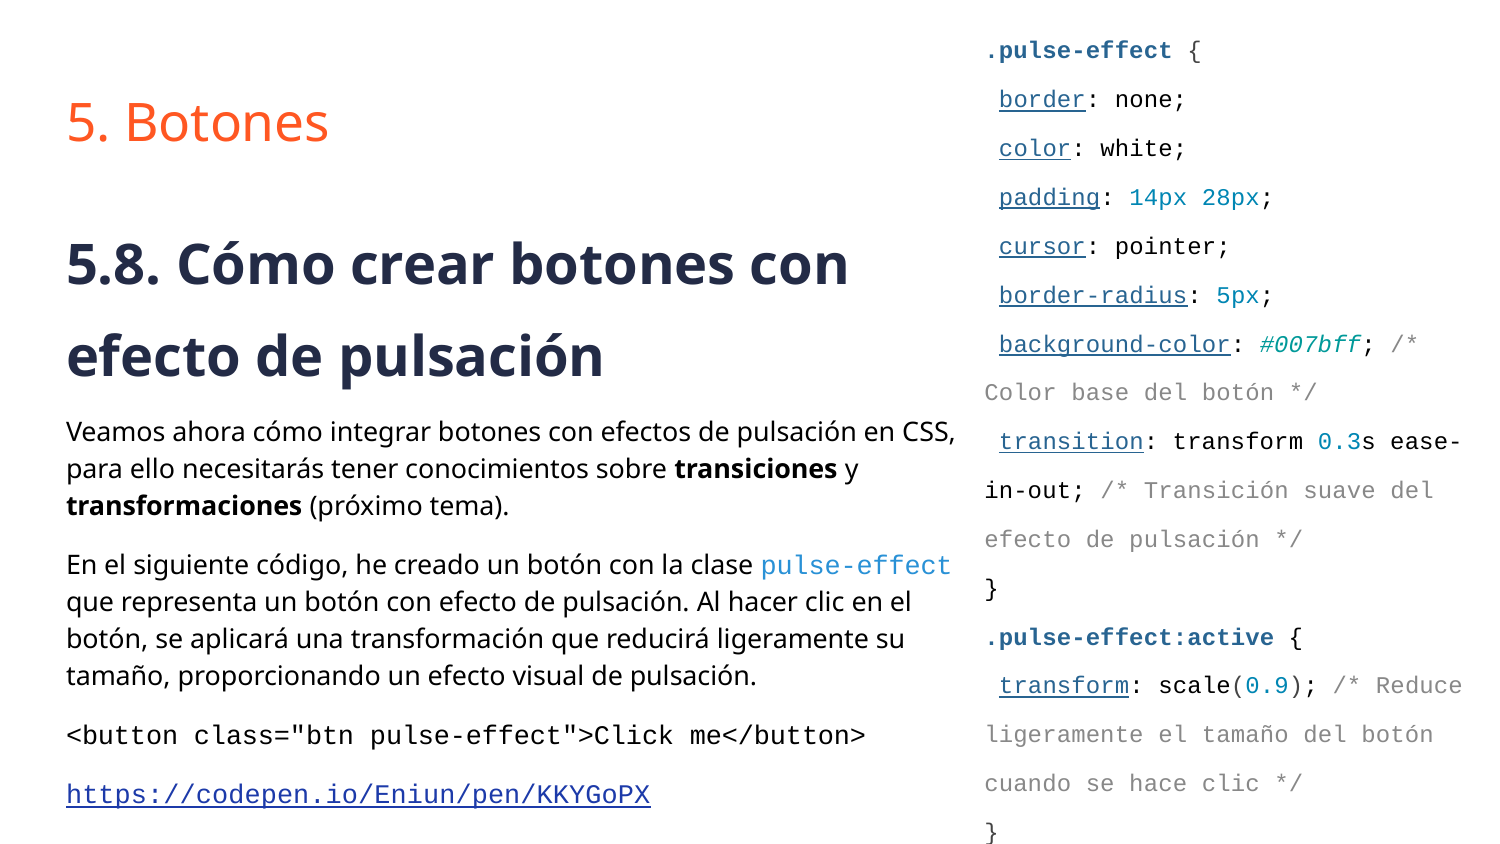

.pulse-effect {
 border: none;
 color: white;
 padding: 14px 28px;
 cursor: pointer;
 border-radius: 5px;
 background-color: #007bff; /* Color base del botón */
 transition: transform 0.3s ease-in-out; /* Transición suave del efecto de pulsación */
}
.pulse-effect:active {
 transform: scale(0.9); /* Reduce ligeramente el tamaño del botón cuando se hace clic */
}
# 5. Botones
5.8. Cómo crear botones con efecto de pulsación
Veamos ahora cómo integrar botones con efectos de pulsación en CSS, para ello necesitarás tener conocimientos sobre transiciones y transformaciones (próximo tema).
En el siguiente código, he creado un botón con la clase pulse-effect que representa un botón con efecto de pulsación. Al hacer clic en el botón, se aplicará una transformación que reducirá ligeramente su tamaño, proporcionando un efecto visual de pulsación.
<button class="btn pulse-effect">Click me</button>
https://codepen.io/Eniun/pen/KKYGoPX